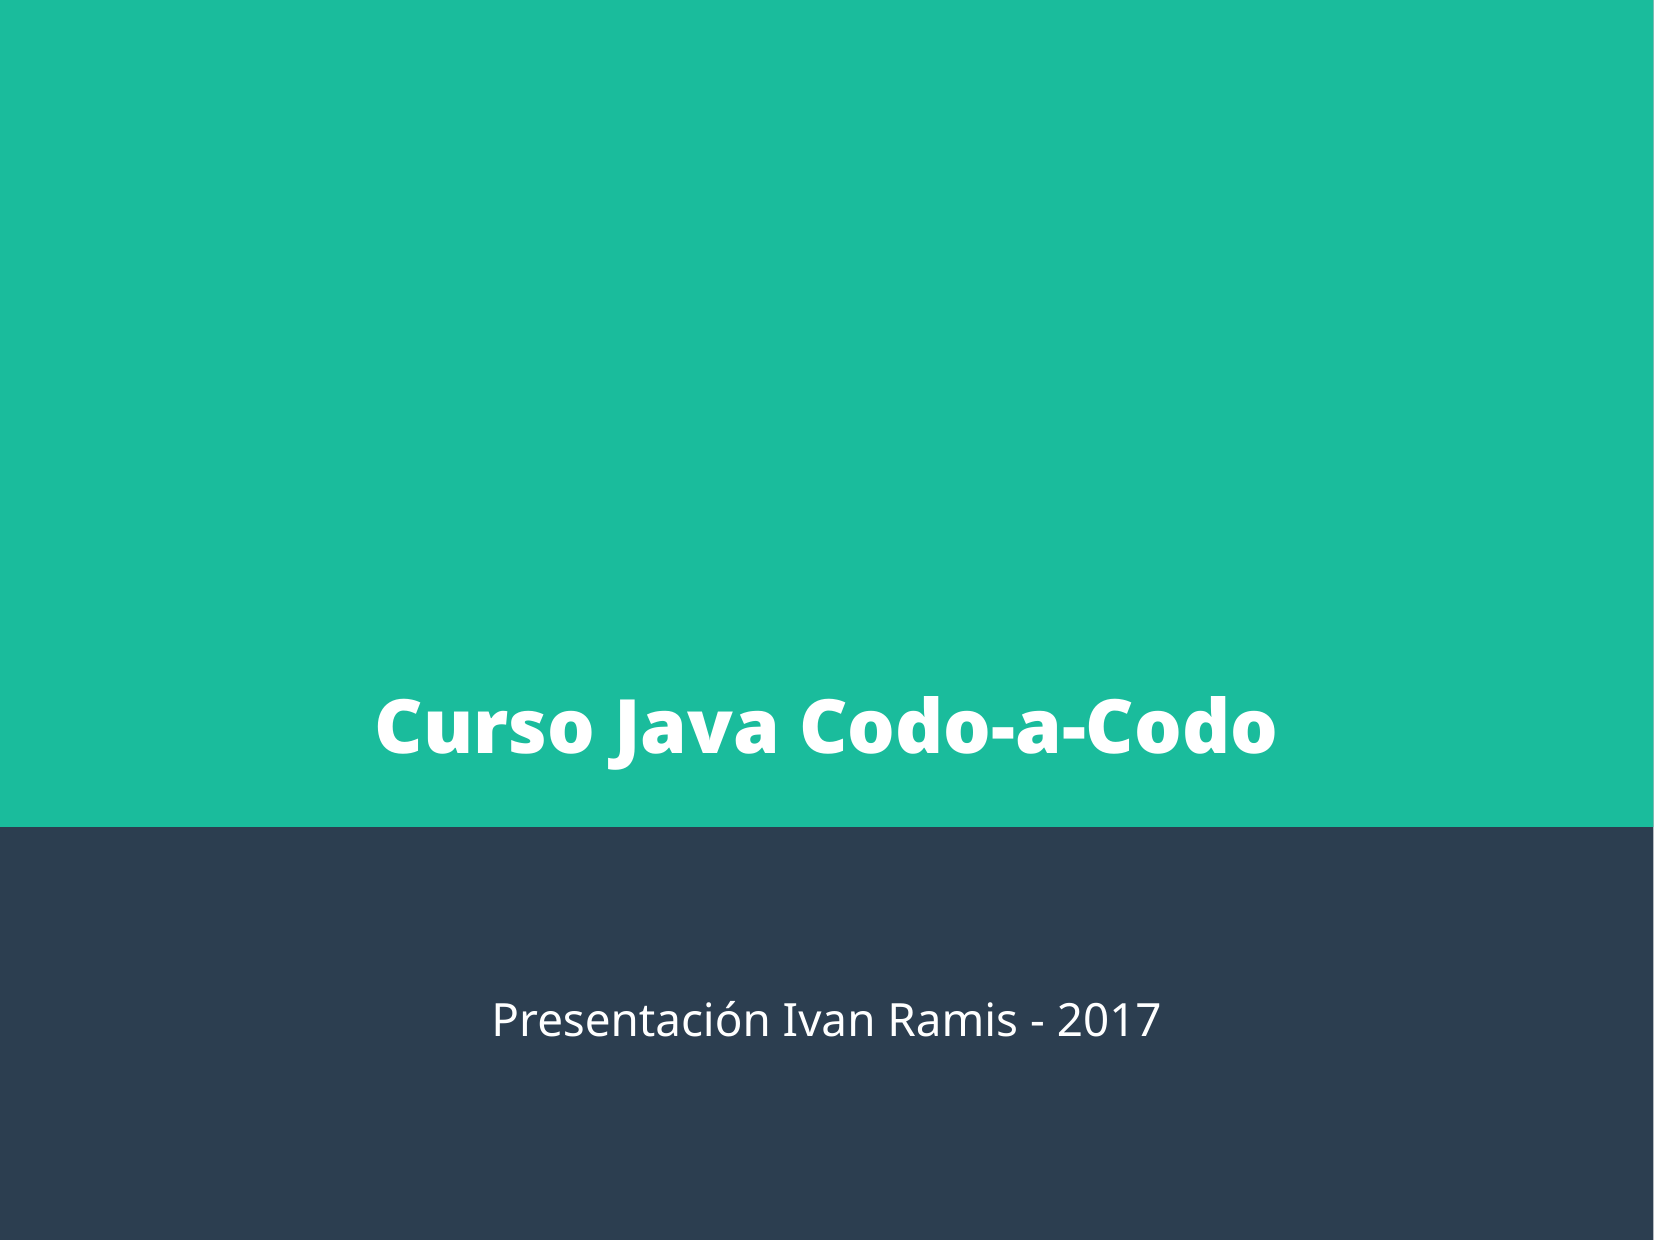

# Curso Java Codo-a-Codo
Presentación Ivan Ramis - 2017